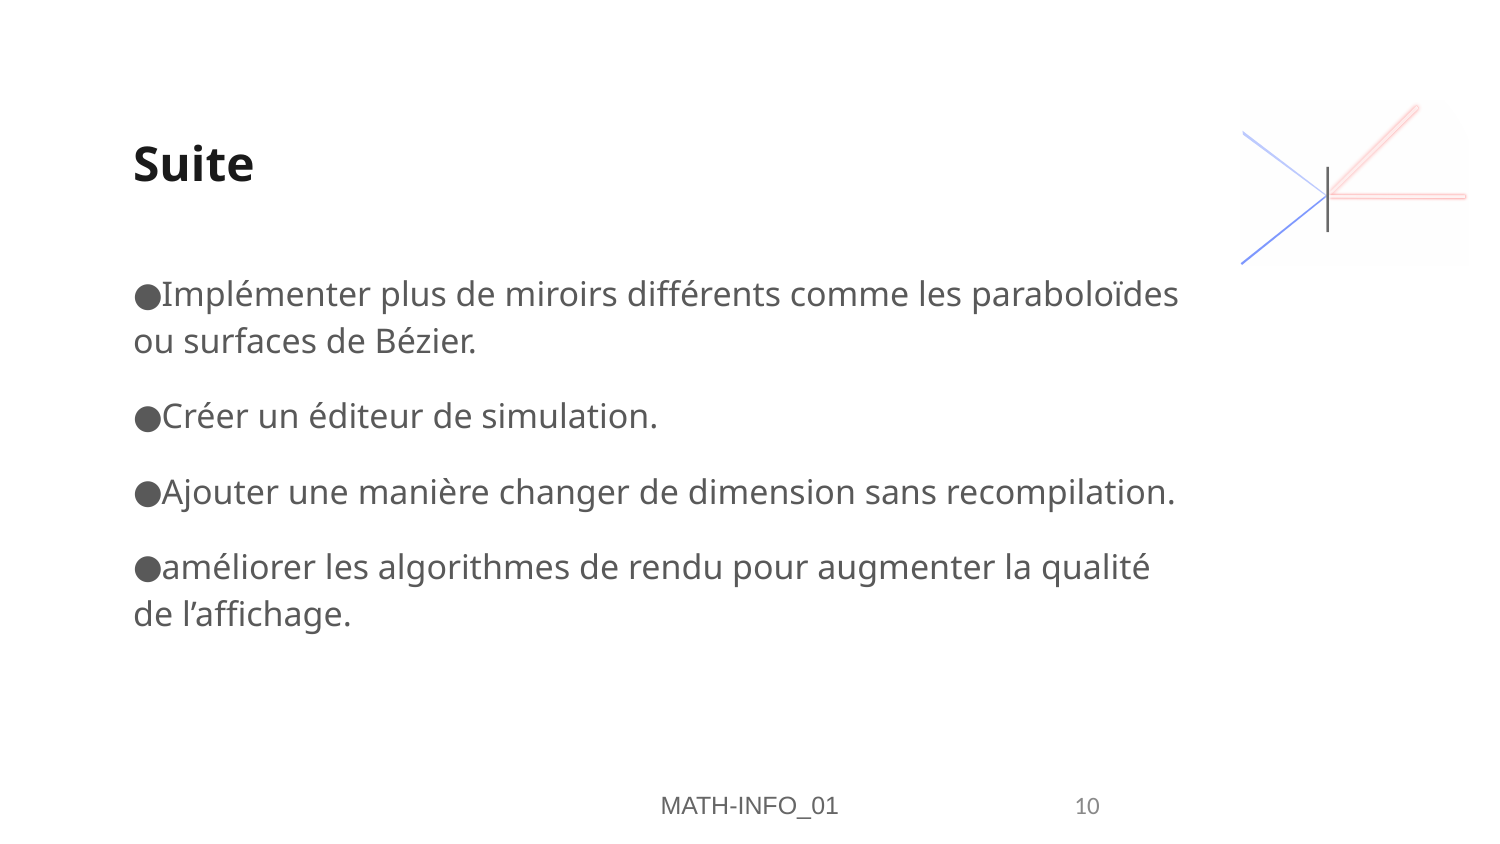

# Suite
Implémenter plus de miroirs différents comme les paraboloïdes ou surfaces de Bézier.
Créer un éditeur de simulation.
Ajouter une manière changer de dimension sans recompilation.
améliorer les algorithmes de rendu pour augmenter la qualité de l’affichage.
MATH-INFO_01